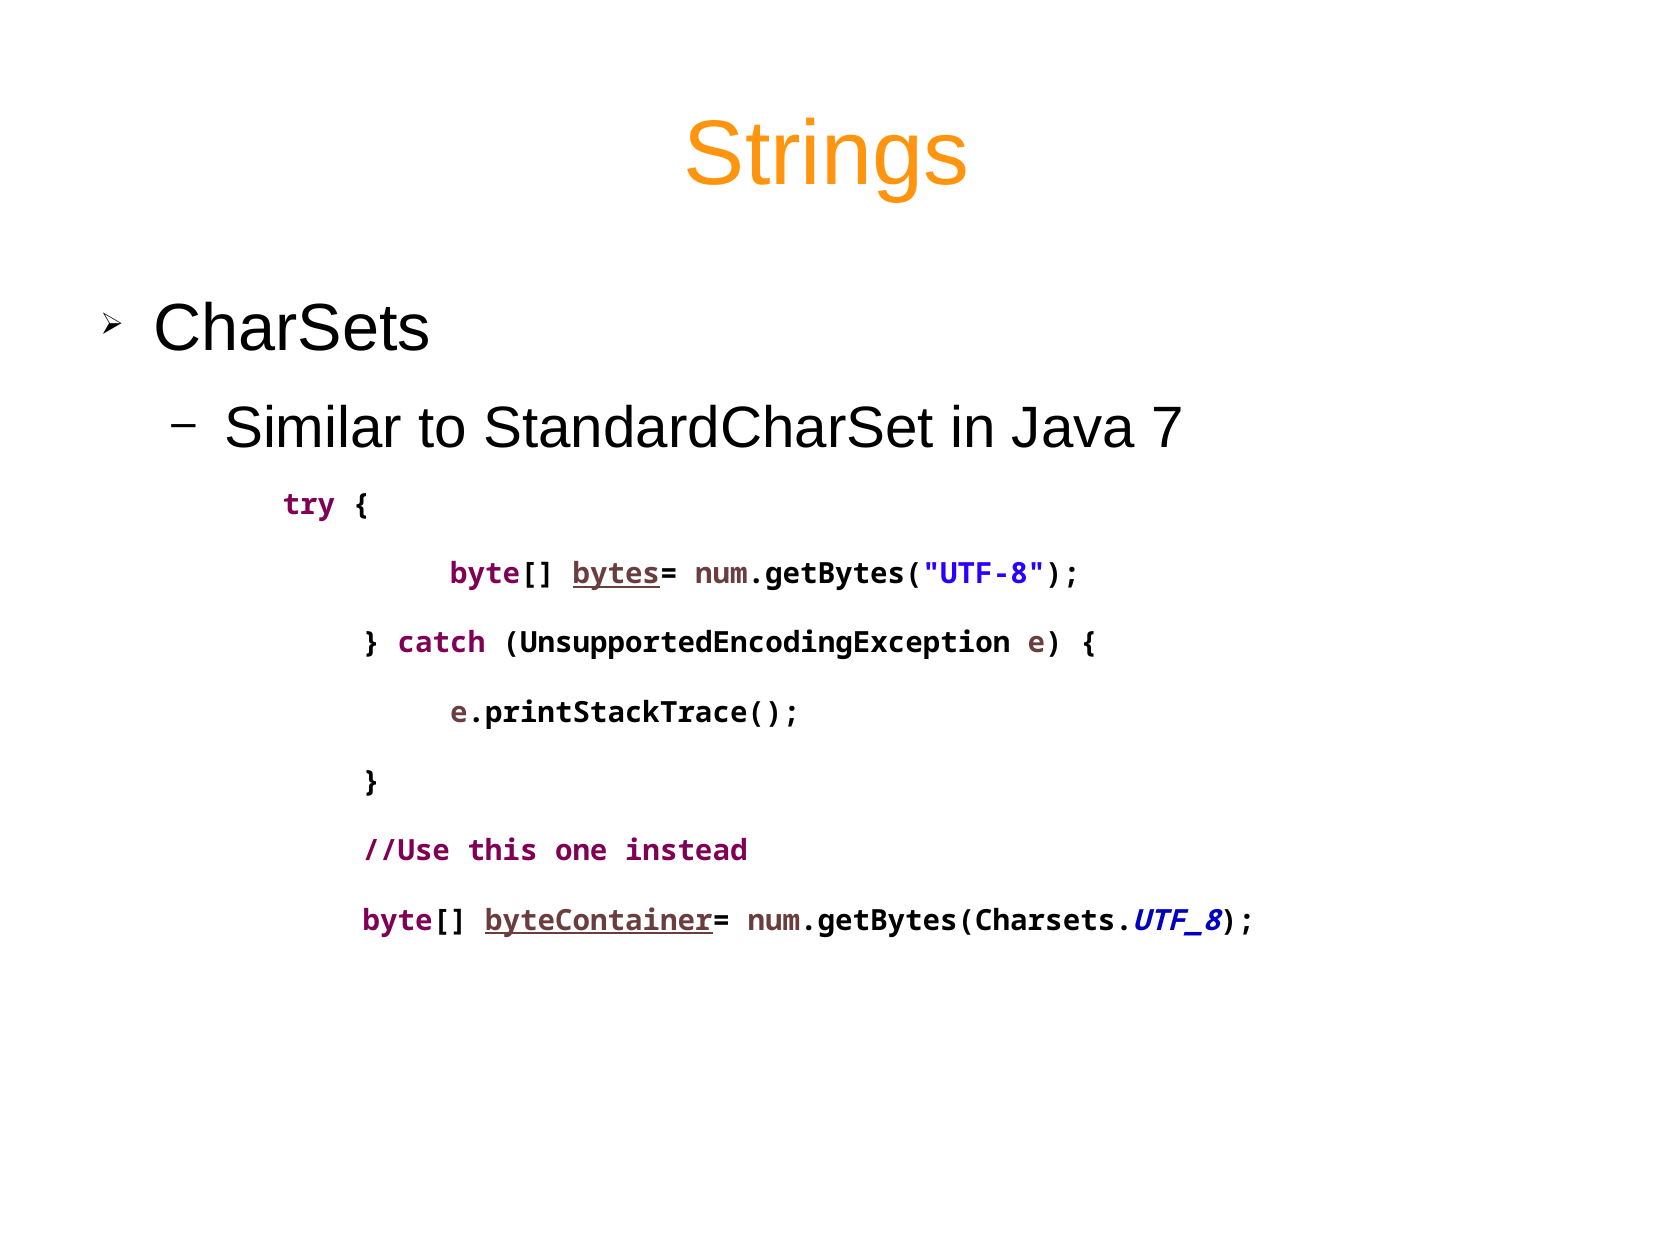

# Strings
CharSets
Similar to StandardCharSet in Java 7
 try {
 byte[] bytes= num.getBytes("UTF-8");
 } catch (UnsupportedEncodingException e) {
 e.printStackTrace();
 }
 //Use this one instead
 byte[] byteContainer= num.getBytes(Charsets.UTF_8);